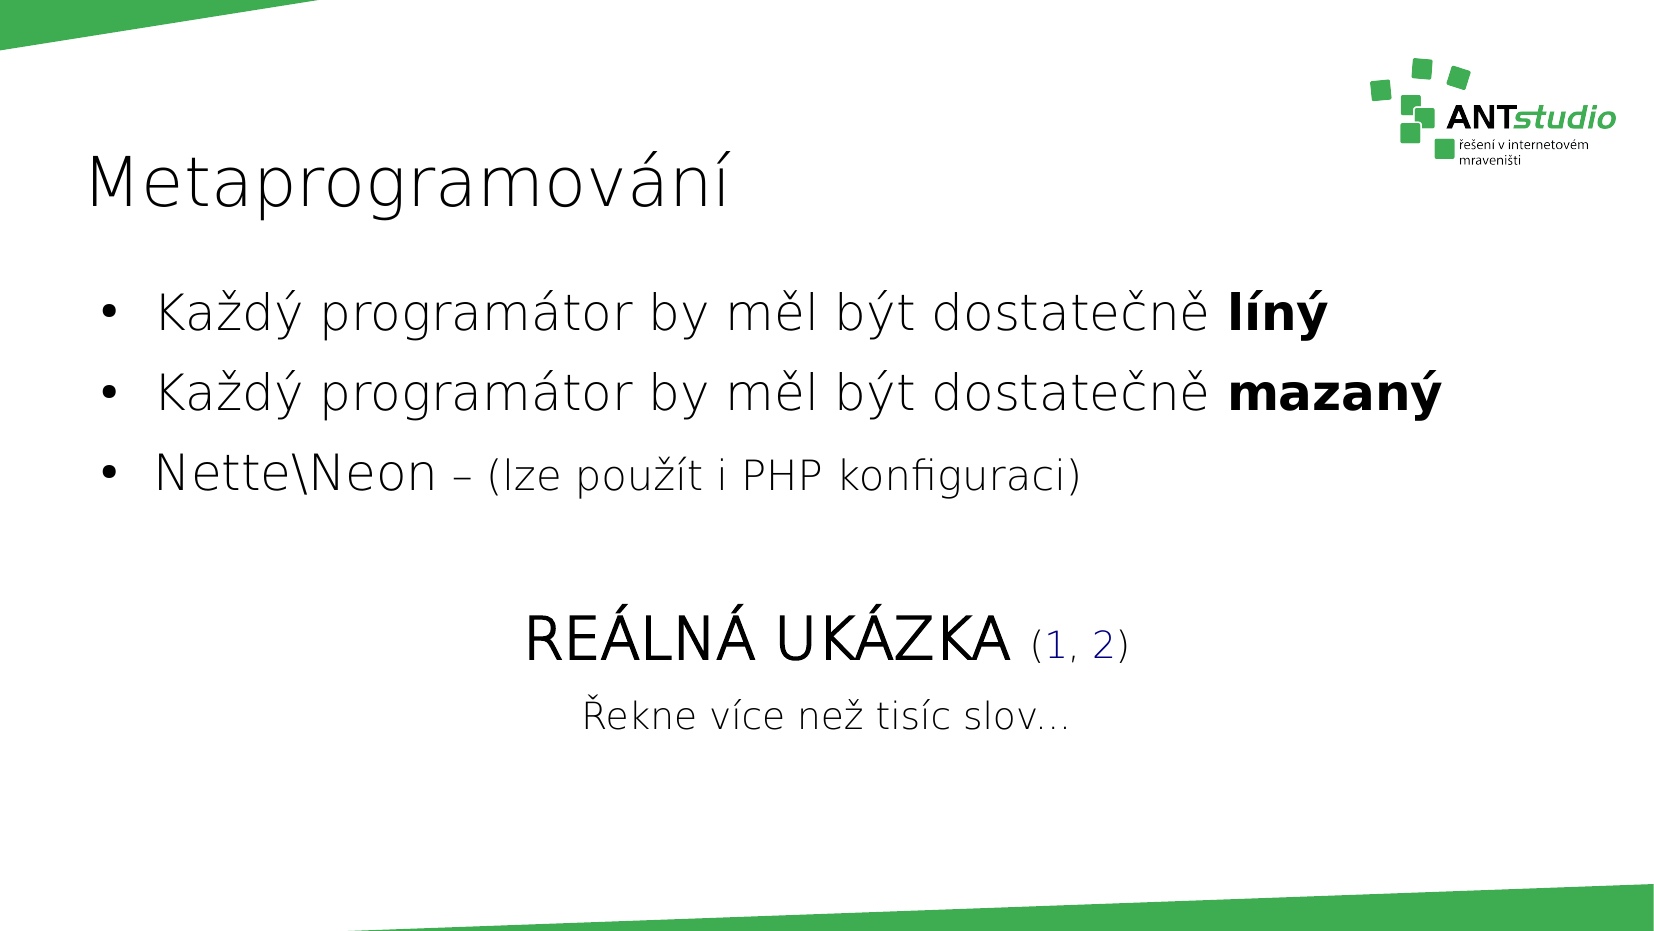

# Metaprogramování
Každý programátor by měl být dostatečně líný
Každý programátor by měl být dostatečně mazaný
Nette\Neon – (lze použít i PHP konfiguraci)
REÁLNÁ UKÁZKA (1, 2)
Řekne více než tisíc slov...